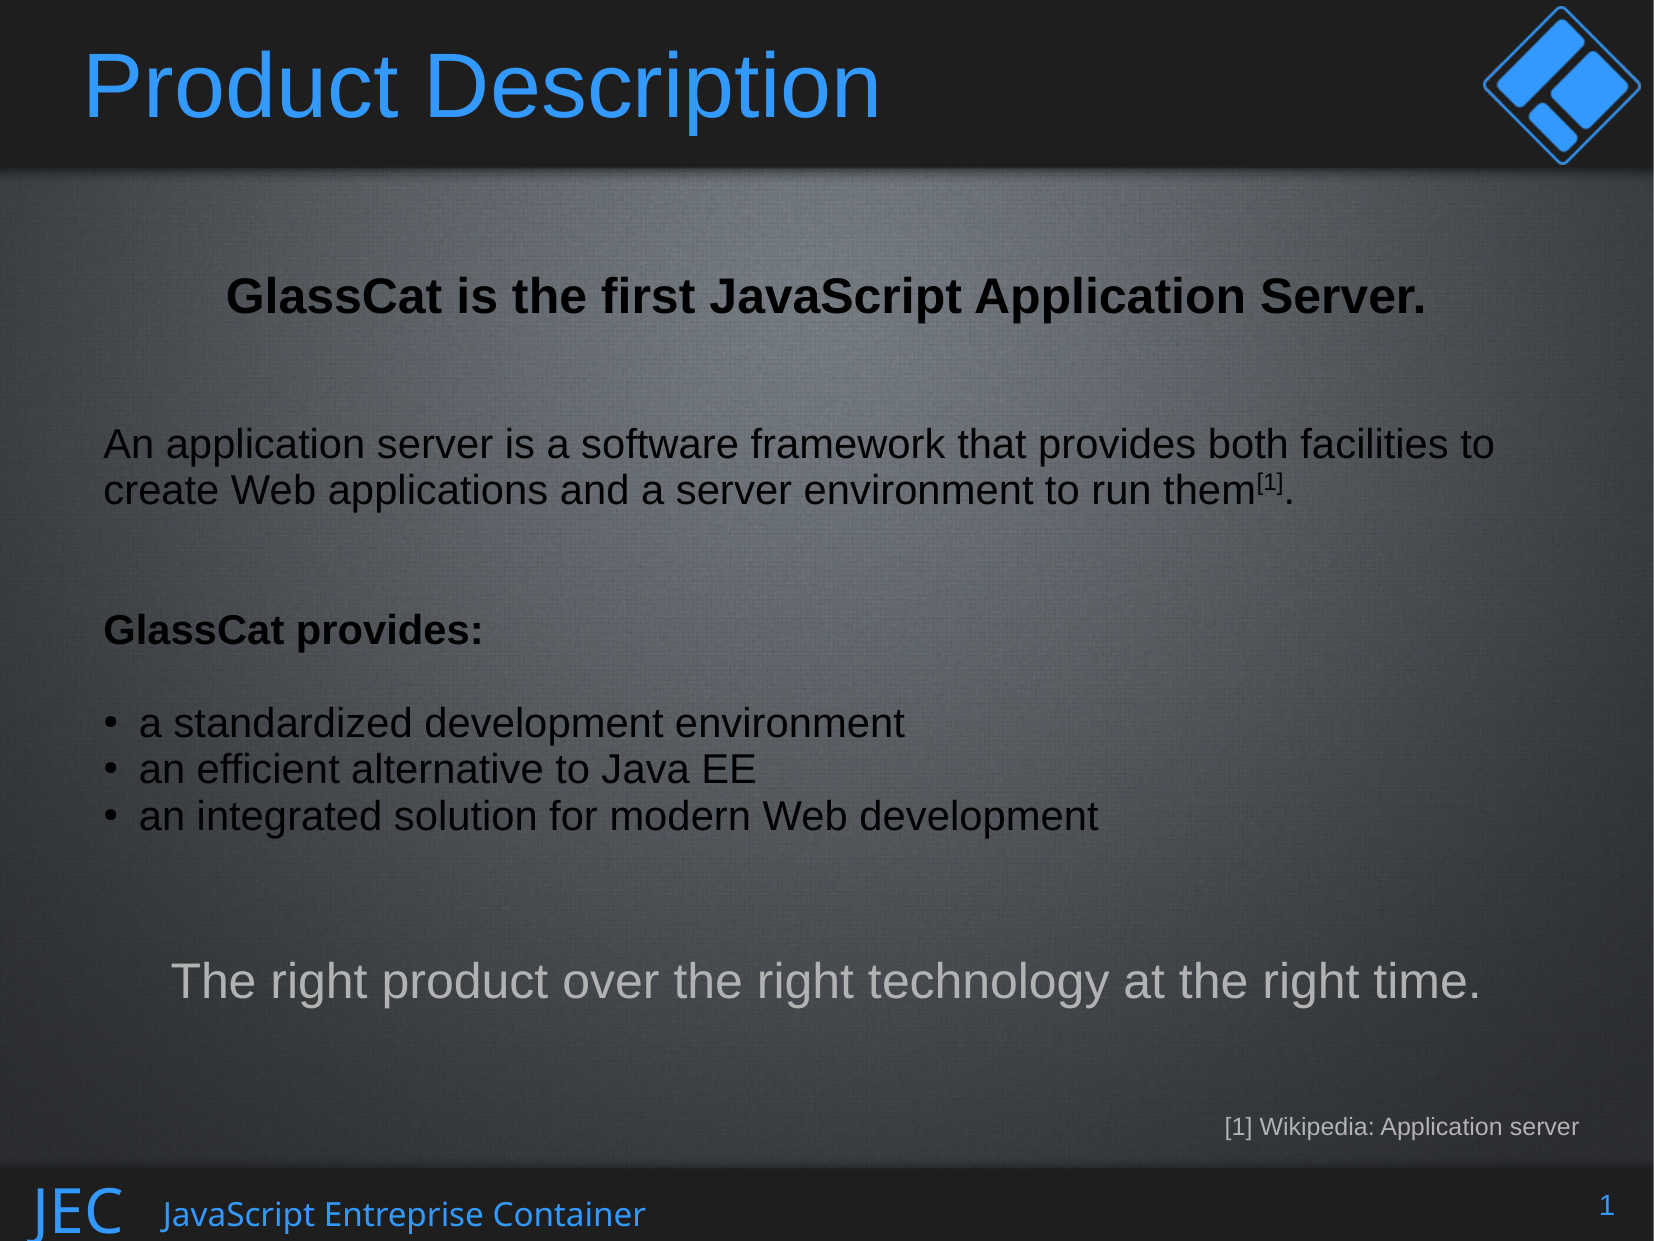

# Product Description
GlassCat is the first JavaScript Application Server.
An application server is a software framework that provides both facilities to create Web applications and a server environment to run them[1].
GlassCat provides:
a standardized development environment
an efficient alternative to Java EE
an integrated solution for modern Web development
The right product over the right technology at the right time.
[1] Wikipedia: Application server
JEC
1
JavaScript Entreprise Container